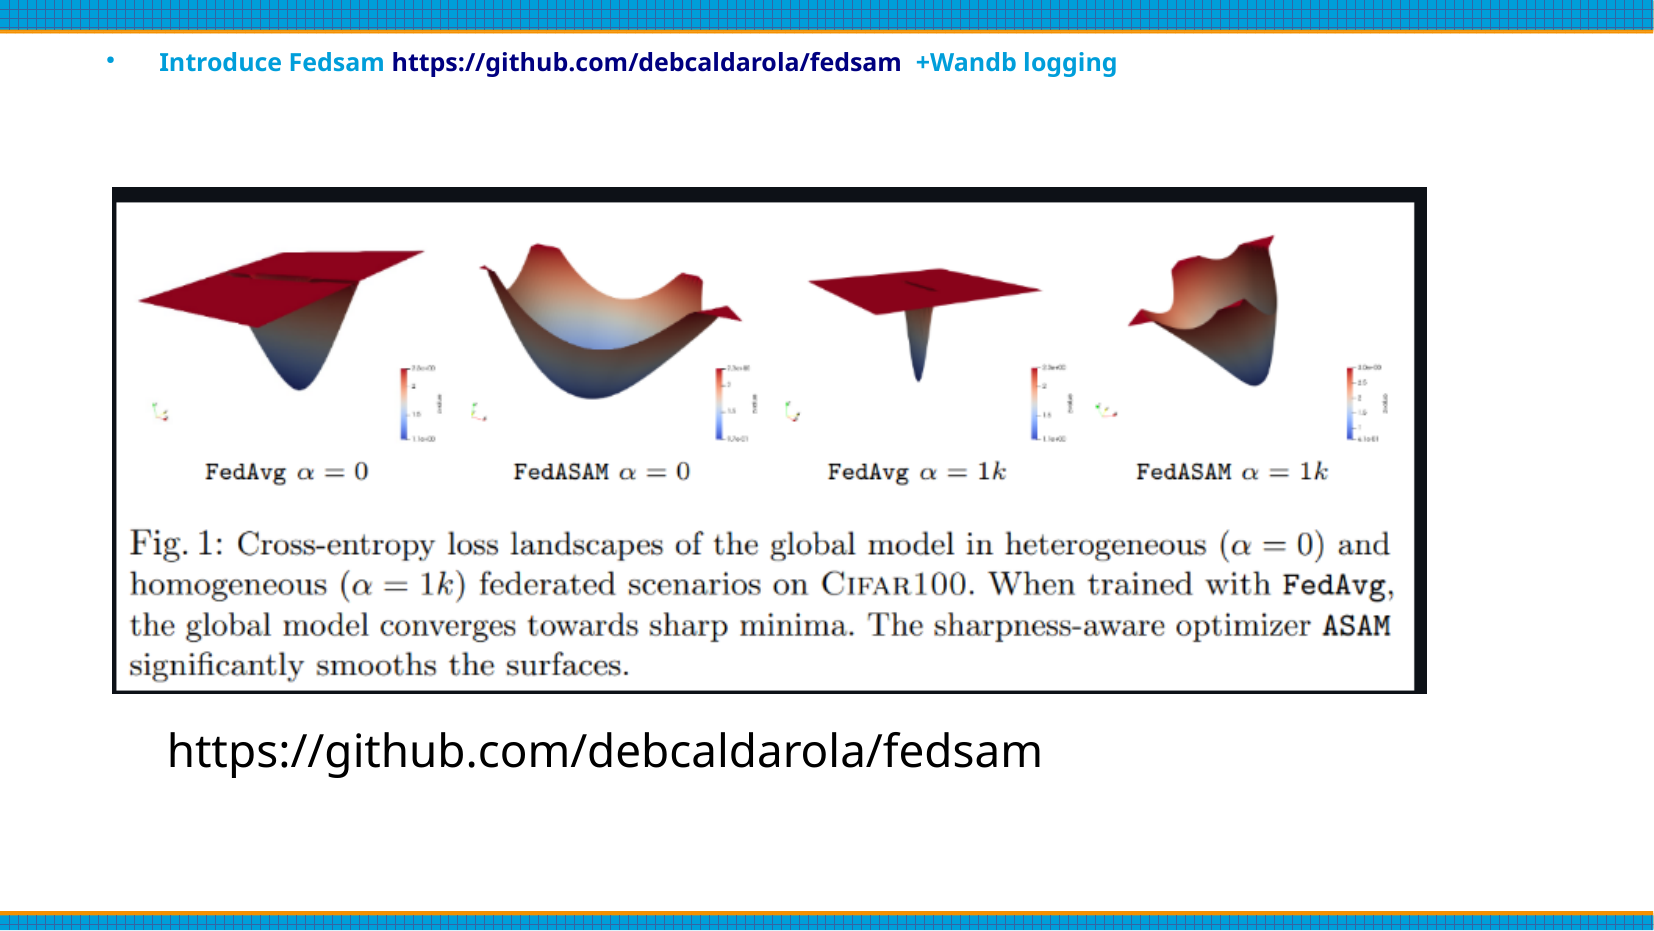

# Introduce Fedsam https://github.com/debcaldarola/fedsam +Wandb logging
https://github.com/debcaldarola/fedsam